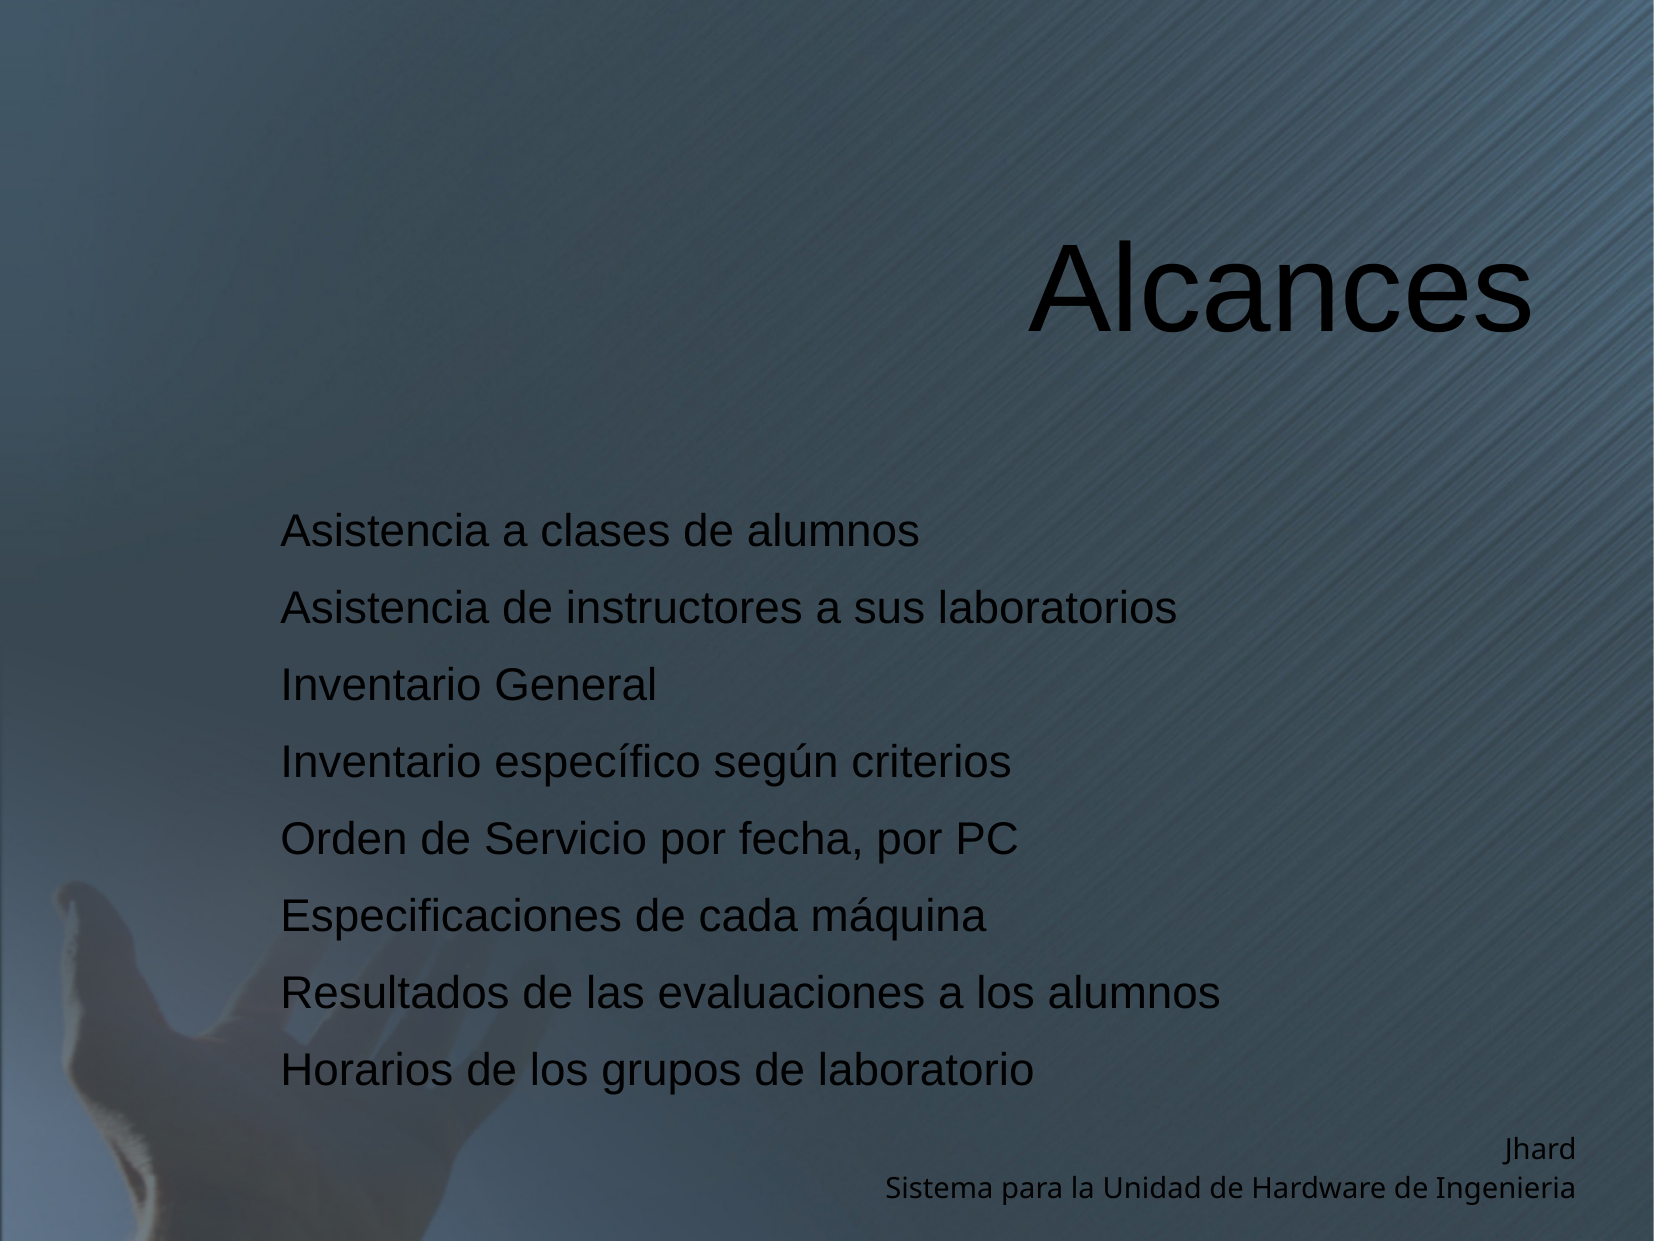

# Alcances
Asistencia a clases de alumnos
Asistencia de instructores a sus laboratorios
Inventario General
Inventario específico según criterios
Orden de Servicio por fecha, por PC
Especificaciones de cada máquina
Resultados de las evaluaciones a los alumnos
Horarios de los grupos de laboratorio